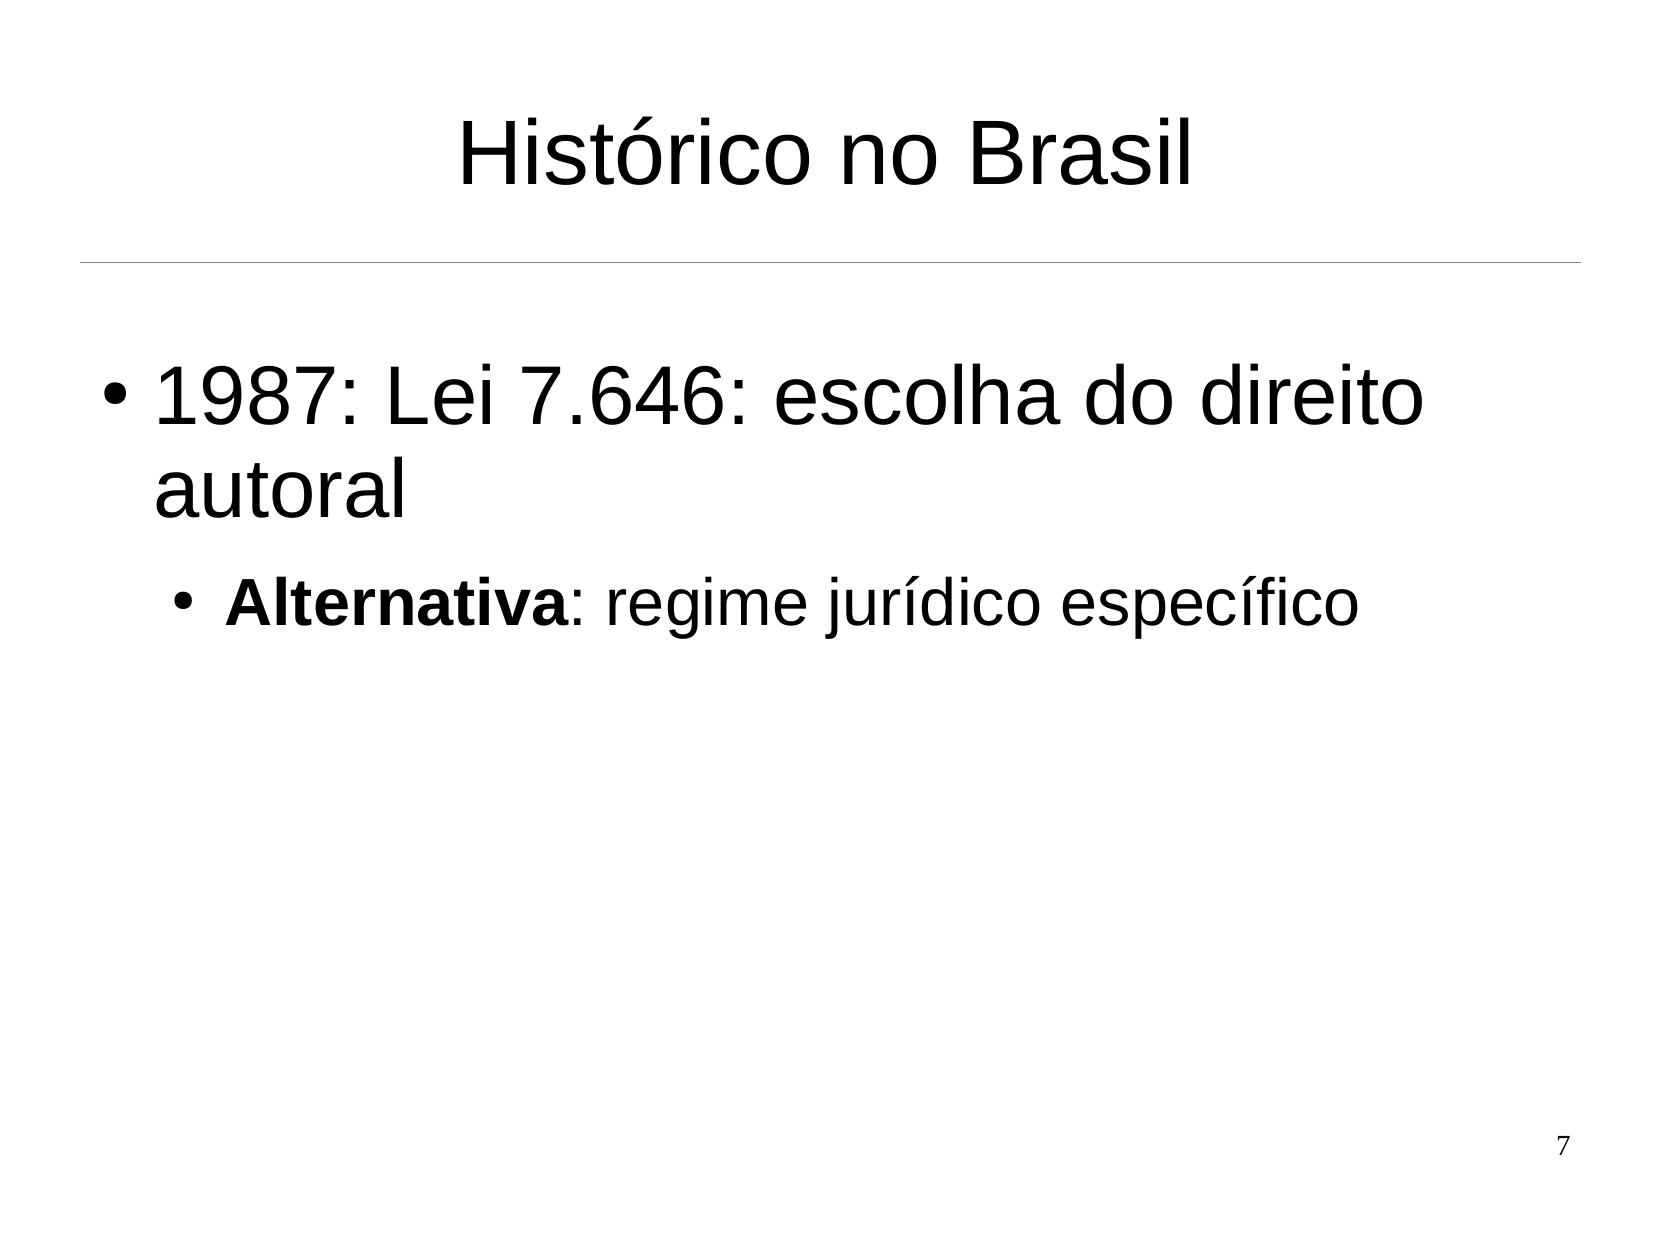

# Histórico no Brasil
1987: Lei 7.646: escolha do direito autoral
Alternativa: regime jurídico específico
7